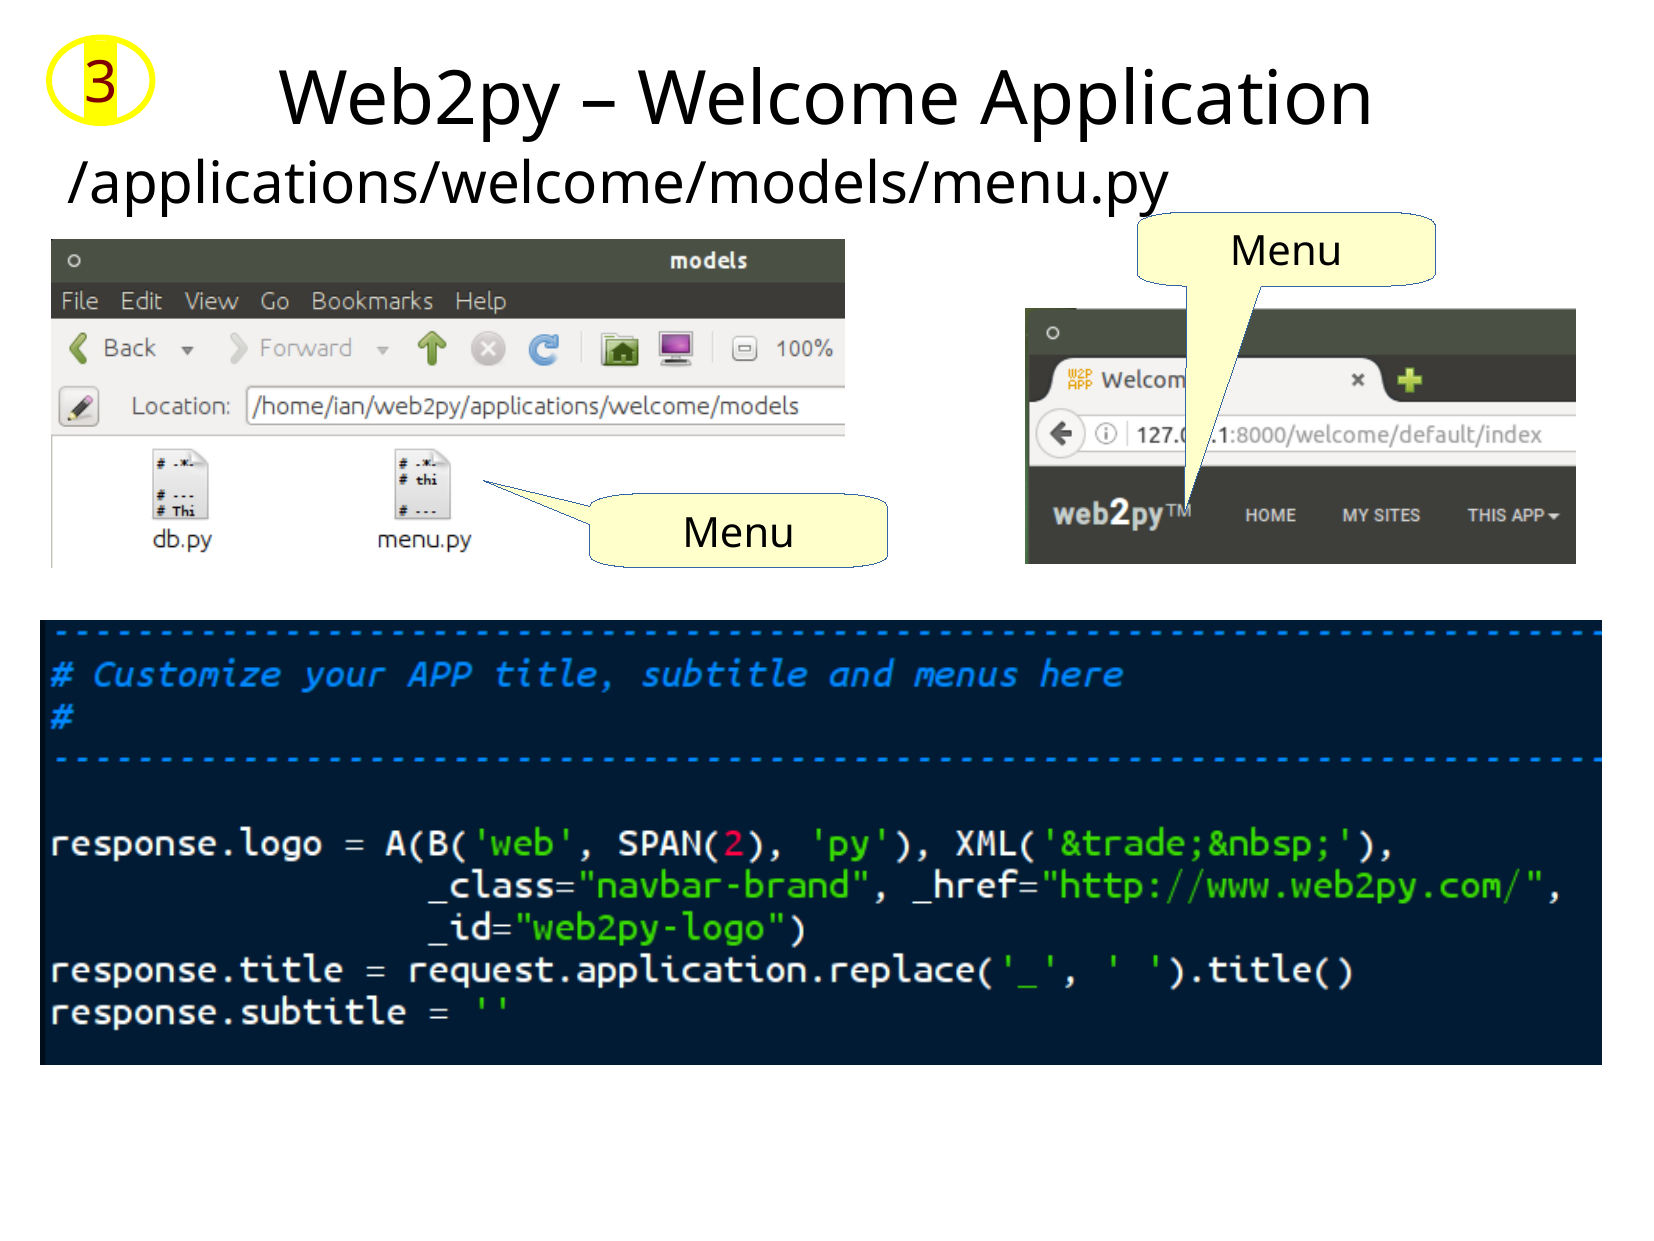

3
# Web2py – Welcome Application
/applications/welcome/models/menu.py
Menu
Menu